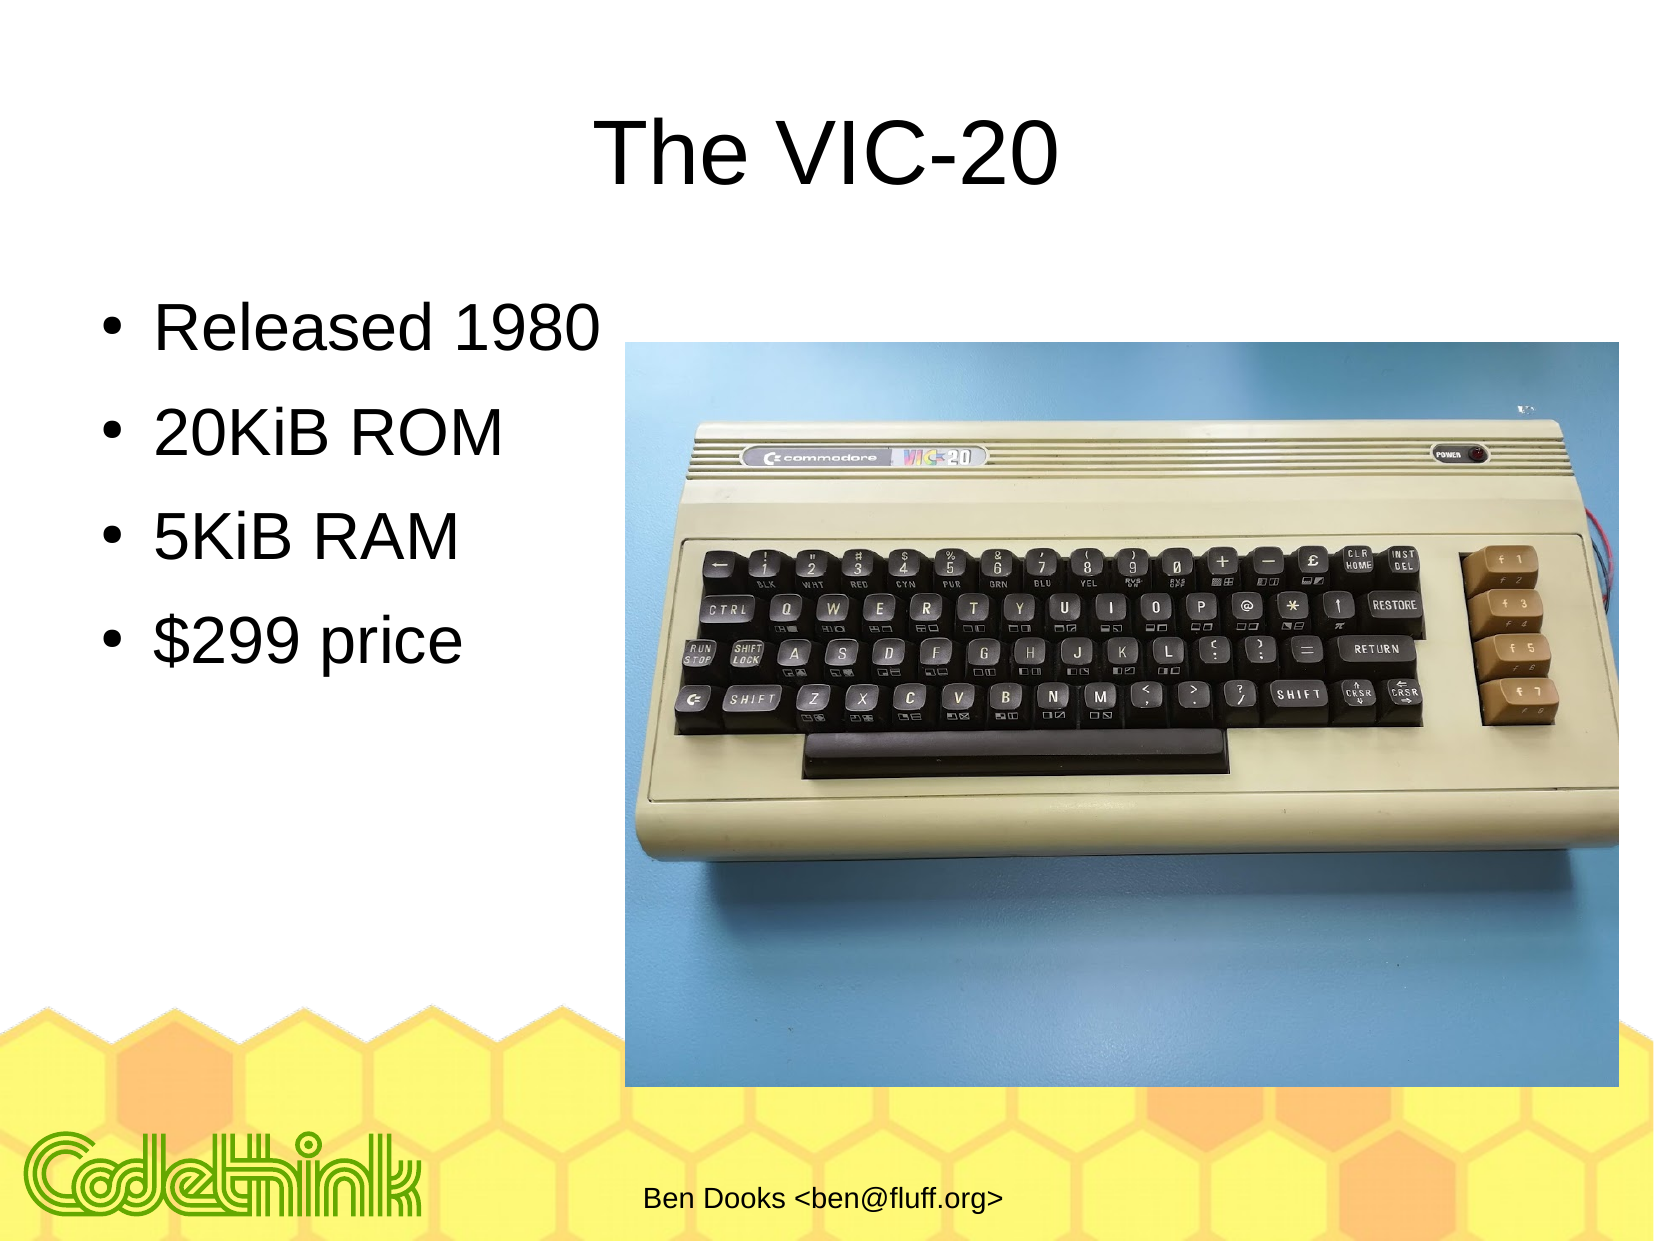

# The VIC-20
Released 1980
20KiB ROM
5KiB RAM
$299 price